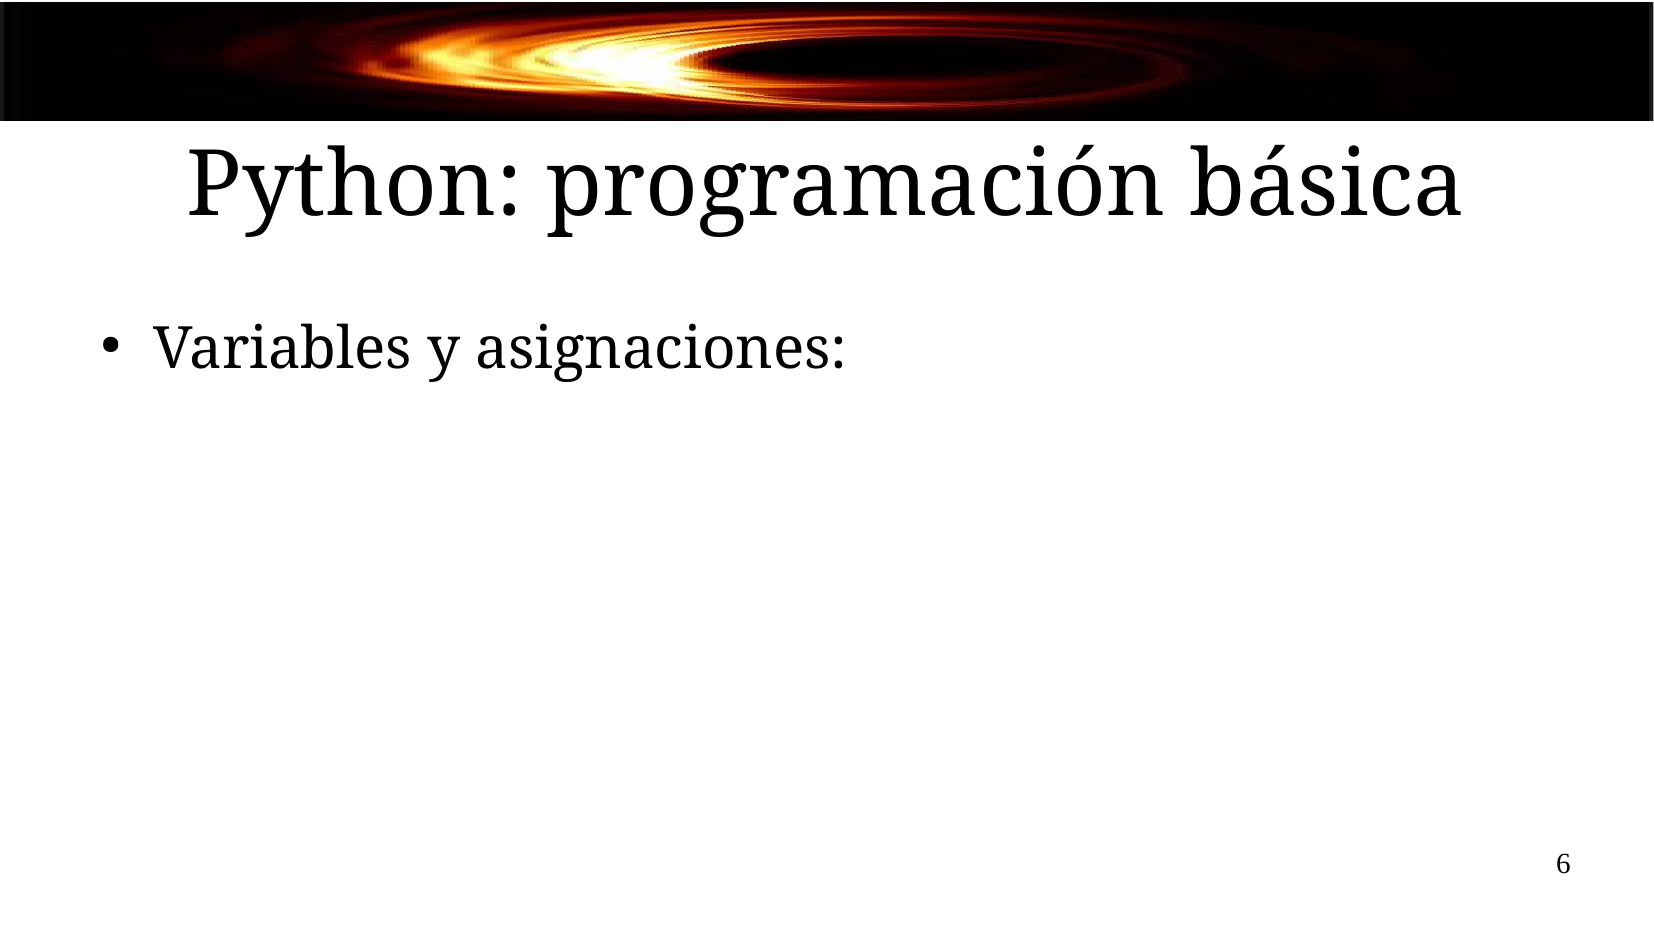

# Python: programación básica
Variables y asignaciones:
6